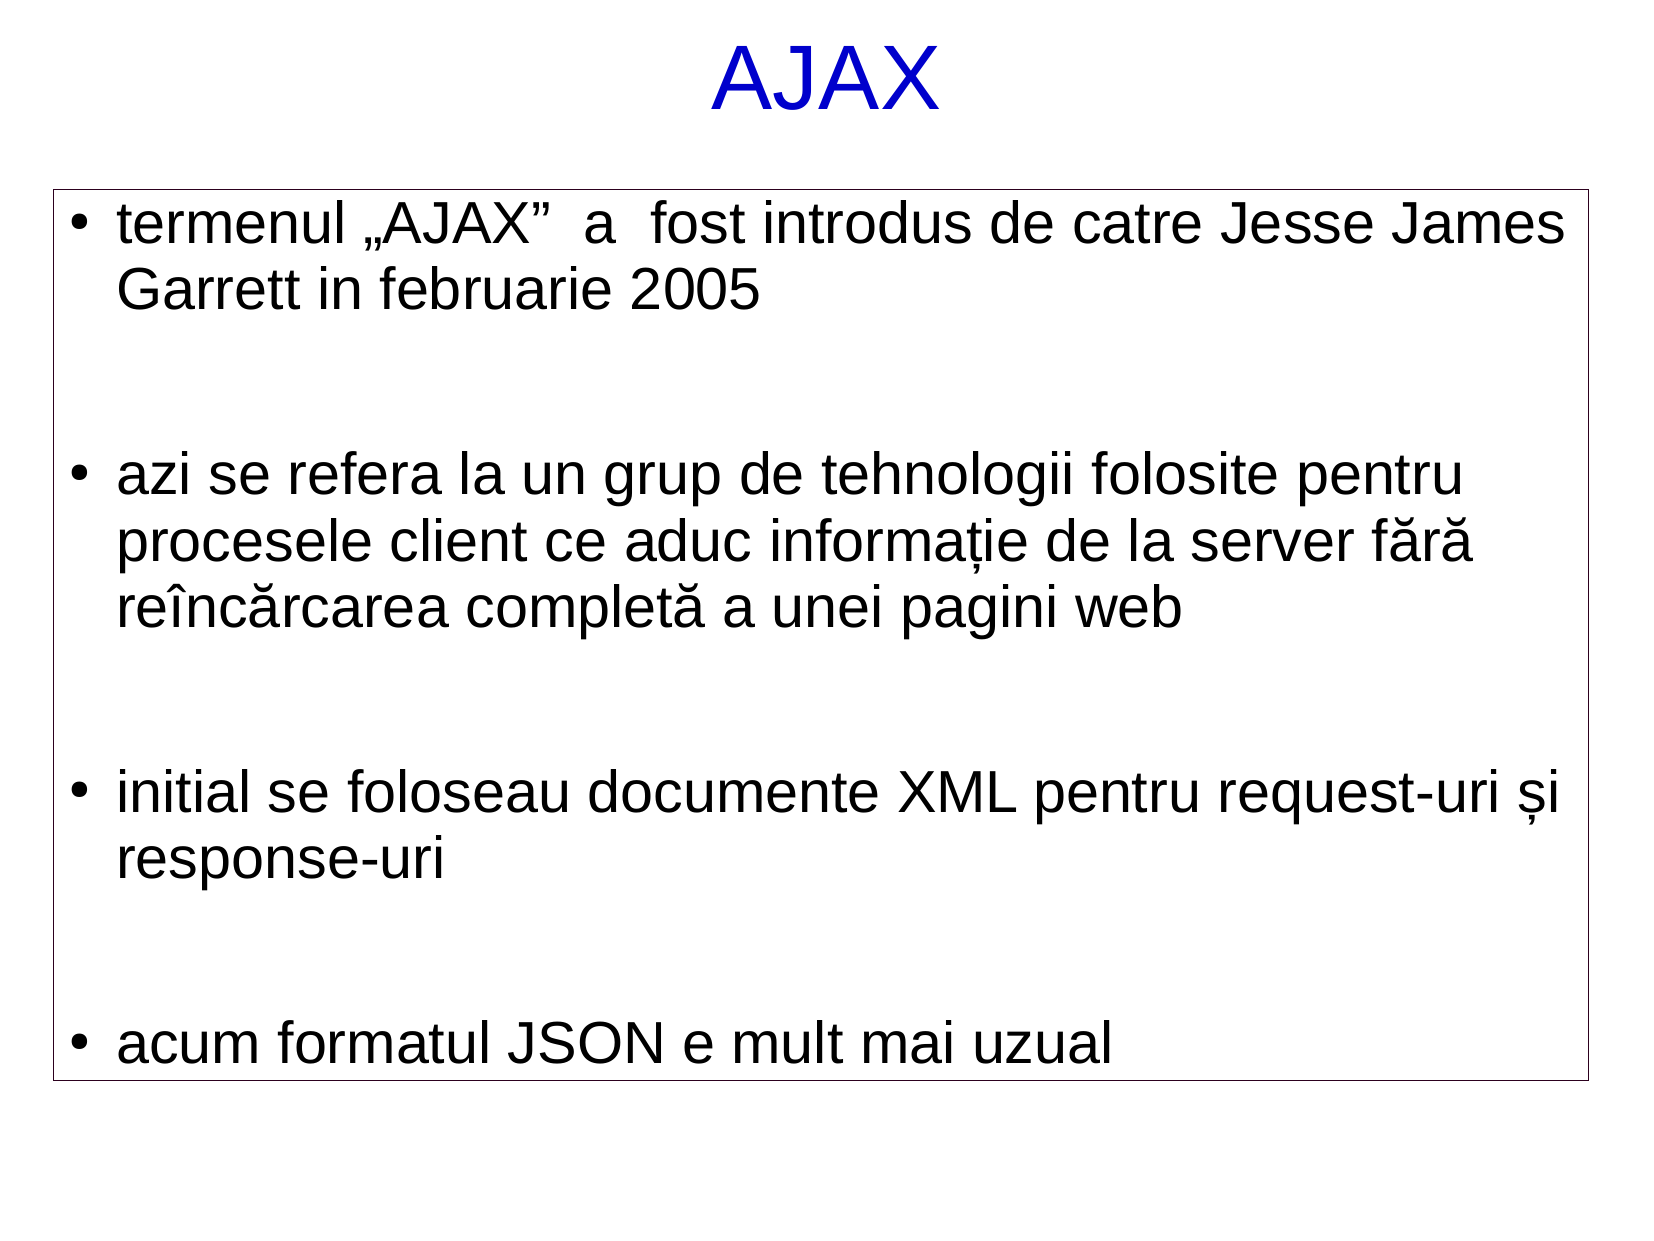

# AJAX
termenul „AJAX” a fost introdus de catre Jesse James Garrett in februarie 2005
azi se refera la un grup de tehnologii folosite pentru procesele client ce aduc informație de la server fără reîncărcarea completă a unei pagini web
initial se foloseau documente XML pentru request-uri și response-uri
acum formatul JSON e mult mai uzual